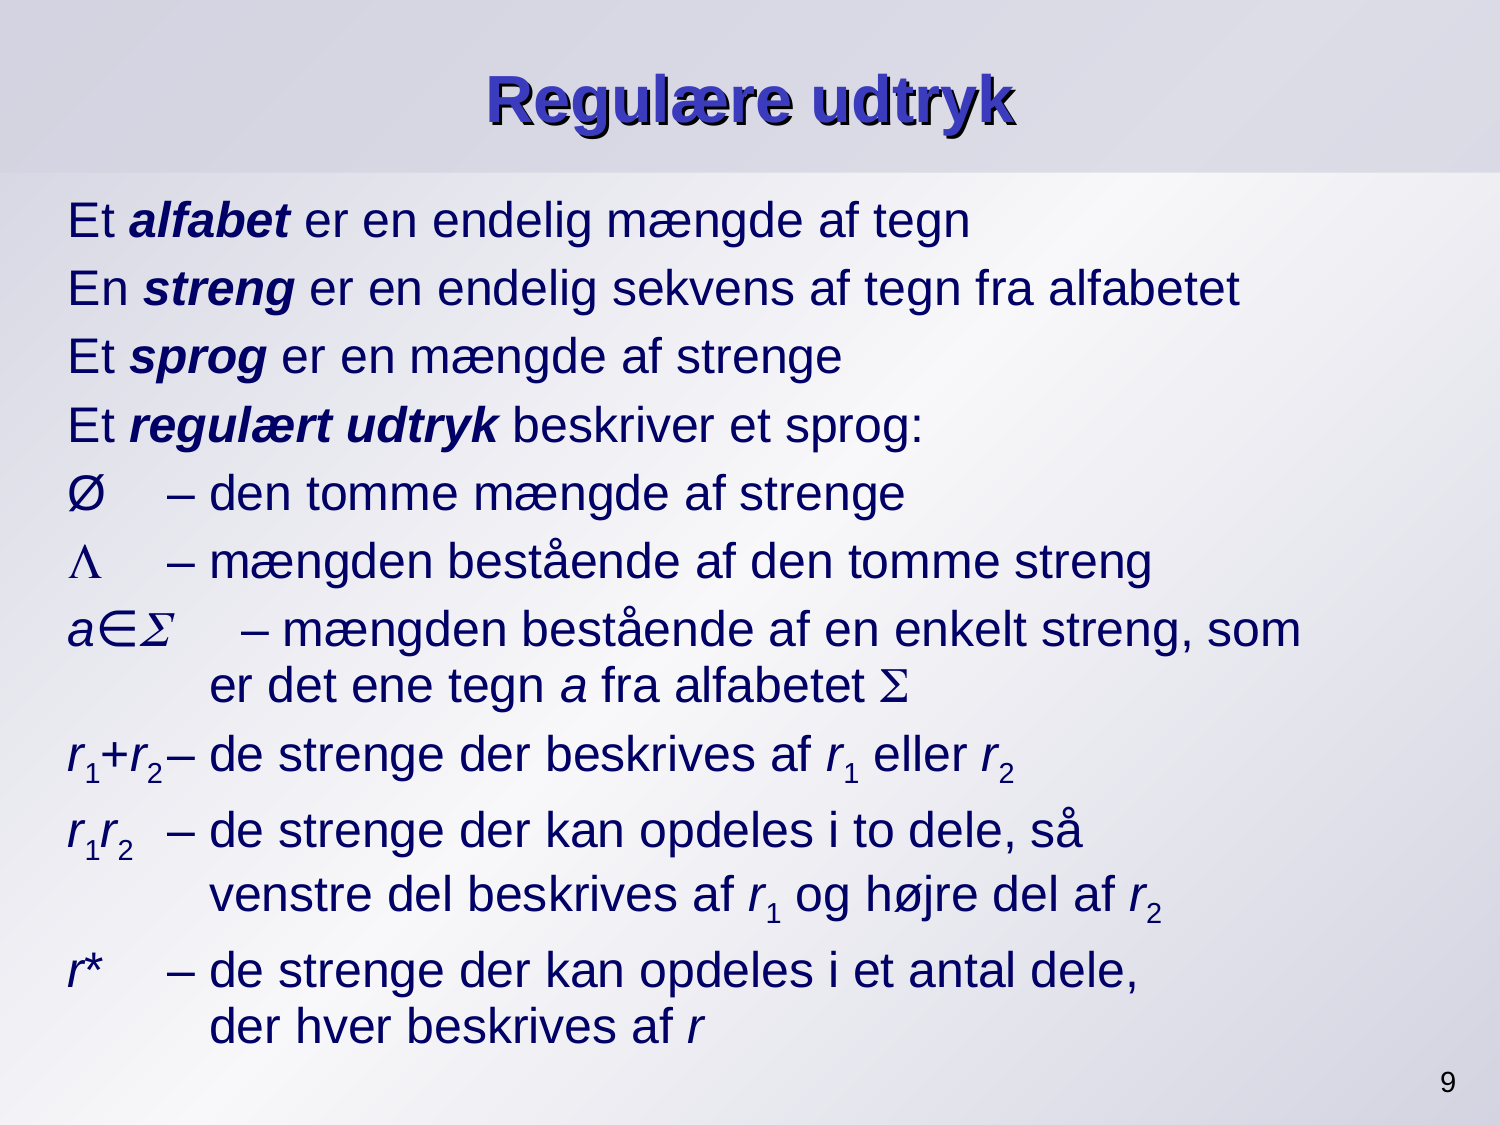

# Regulære udtryk
Et alfabet er en endelig mængde af tegn
En streng er en endelig sekvens af tegn fra alfabetet
Et sprog er en mængde af strenge
Et regulært udtryk beskriver et sprog:
Ø 	– den tomme mængde af strenge
Λ 	– mængden bestående af den tomme streng
a∈Σ	– mængden bestående af en enkelt streng, som
		 er det ene tegn a fra alfabetet Σ
r1+r2	– de strenge der beskrives af r1 eller r2
r1r2	– de strenge der kan opdeles i to dele, så
		 venstre del beskrives af r1 og højre del af r2
r*	– de strenge der kan opdeles i et antal dele,
		 der hver beskrives af r
9